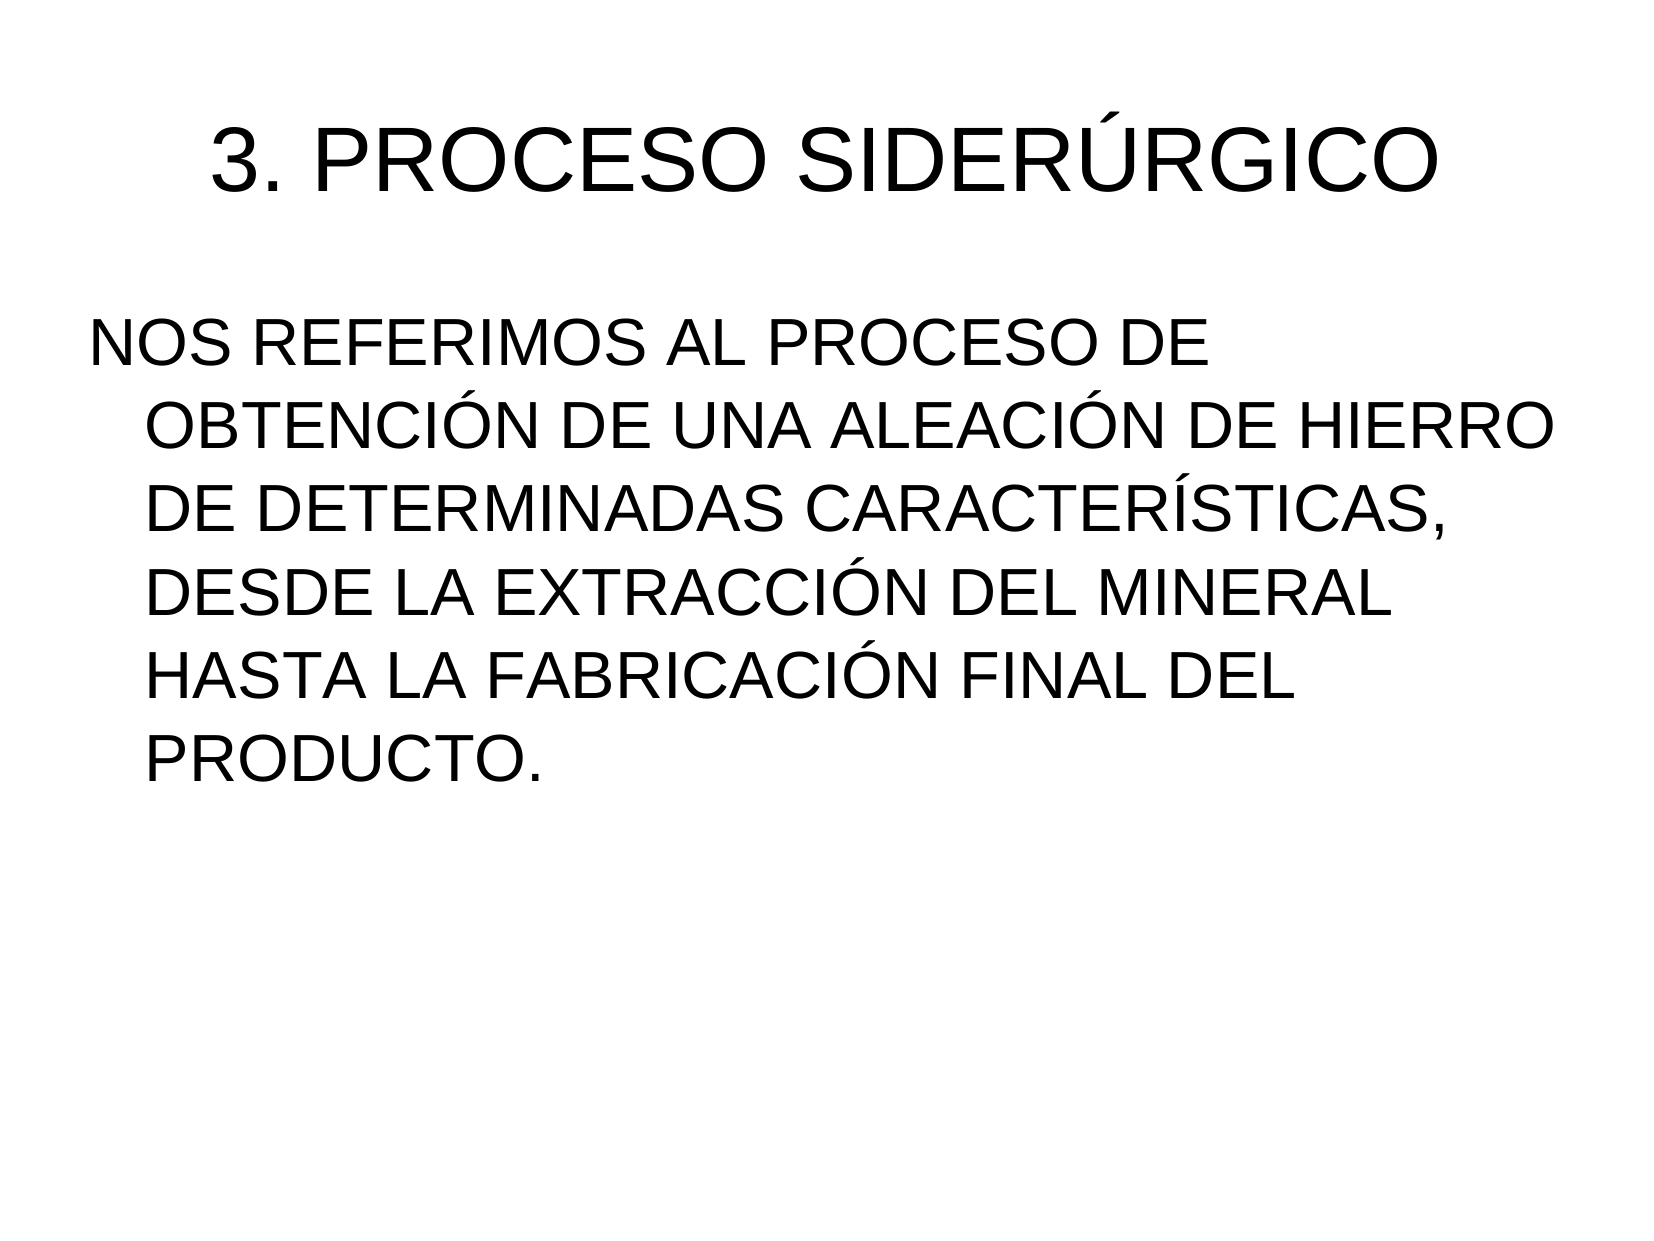

# 3. PROCESO SIDERÚRGICO
NOS REFERIMOS AL PROCESO DE OBTENCIÓN DE UNA ALEACIÓN DE HIERRO DE DETERMINADAS CARACTERÍSTICAS, DESDE LA EXTRACCIÓN DEL MINERAL HASTA LA FABRICACIÓN FINAL DEL PRODUCTO.